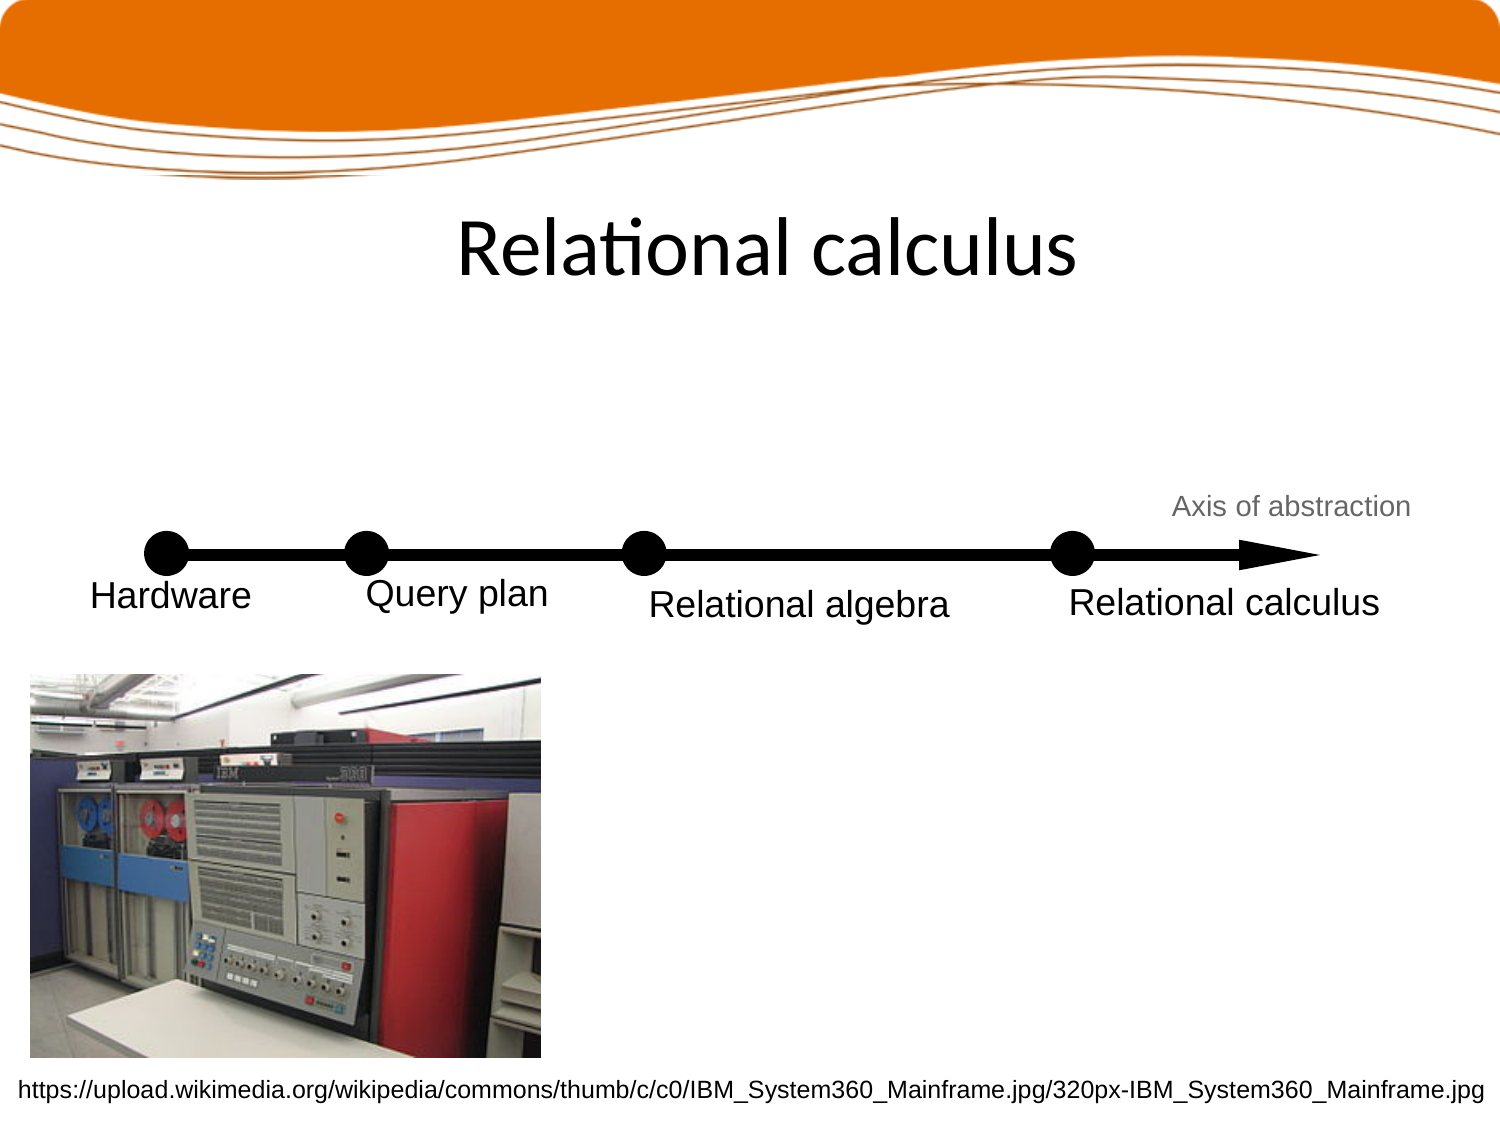

Relational calculus
Axis of abstraction
Query plan
Hardware
Relational calculus
Relational algebra
https://upload.wikimedia.org/wikipedia/commons/thumb/c/c0/IBM_System360_Mainframe.jpg/320px-IBM_System360_Mainframe.jpg